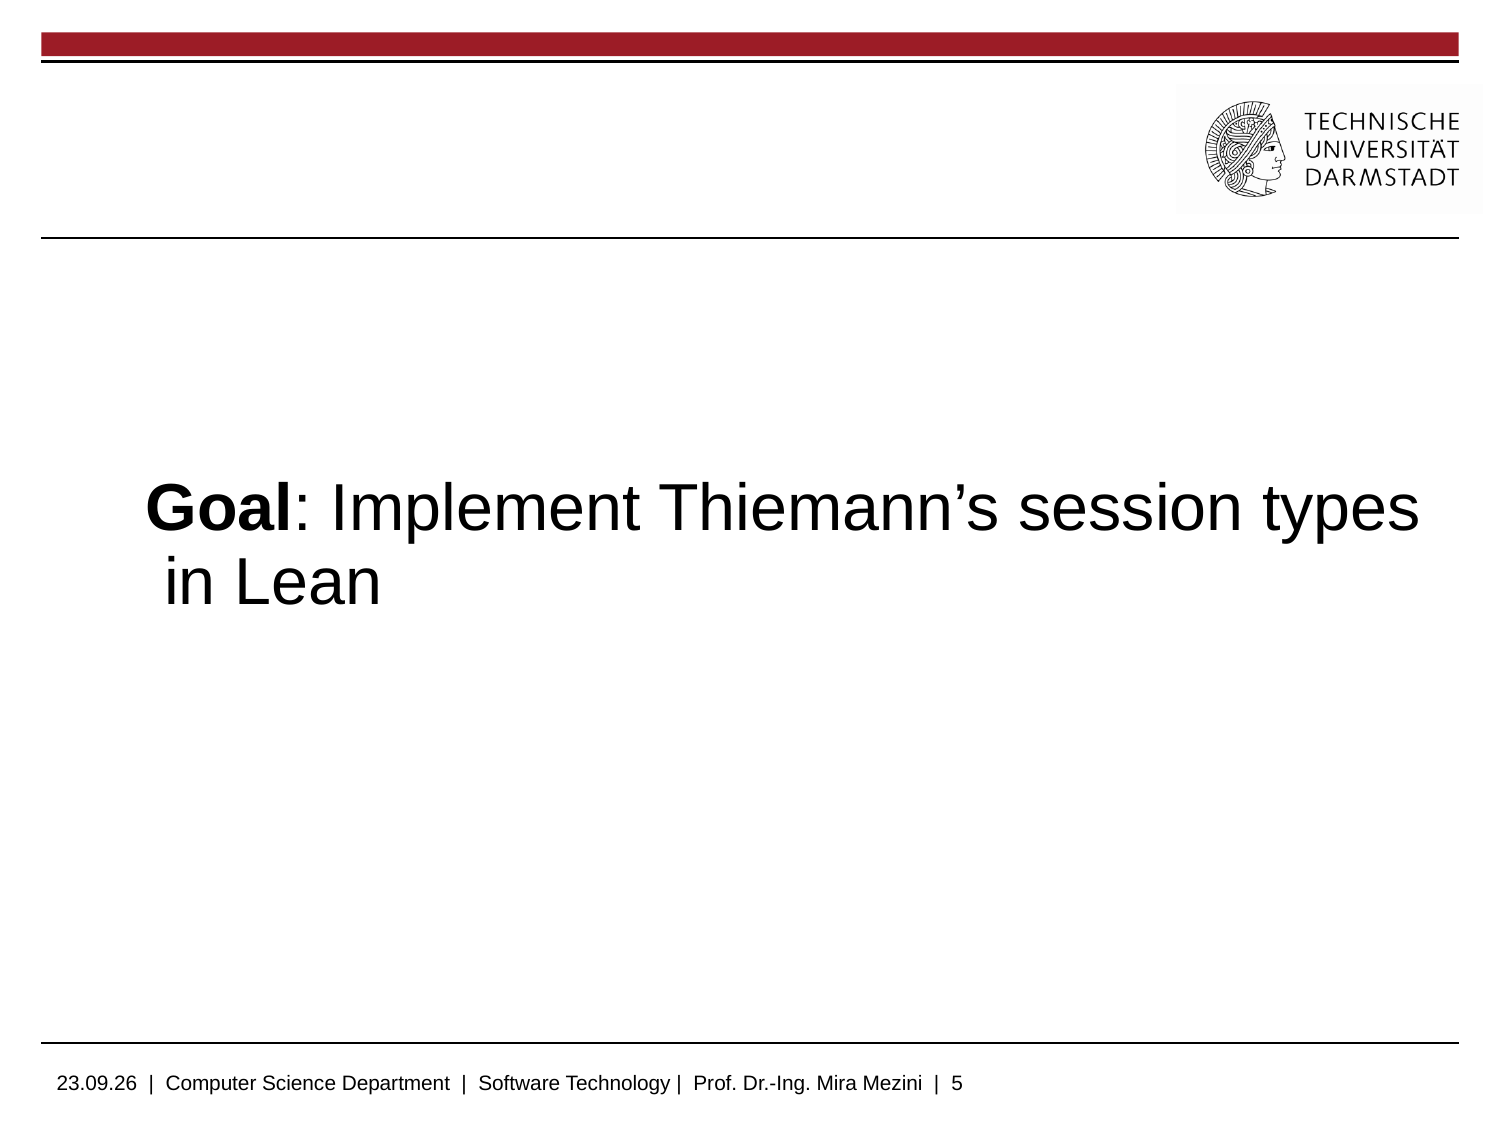

# Goal: Implement Thiemann’s session types in Lean